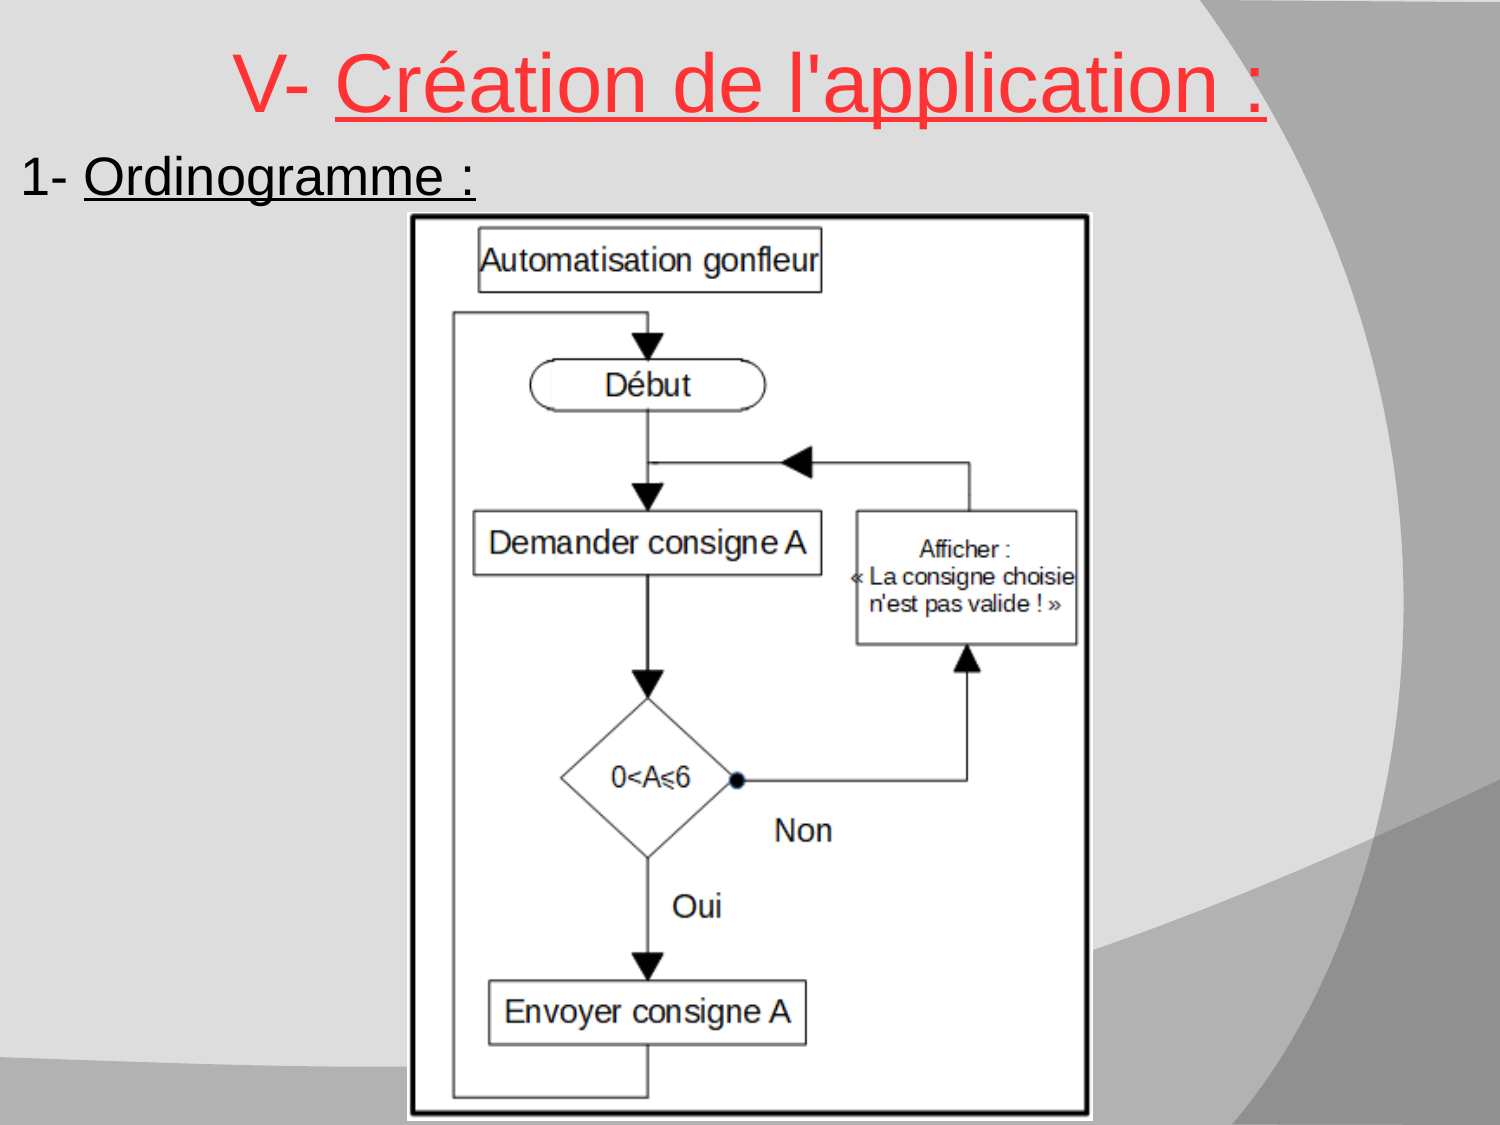

V- Création de l'application :
1- Ordinogramme :